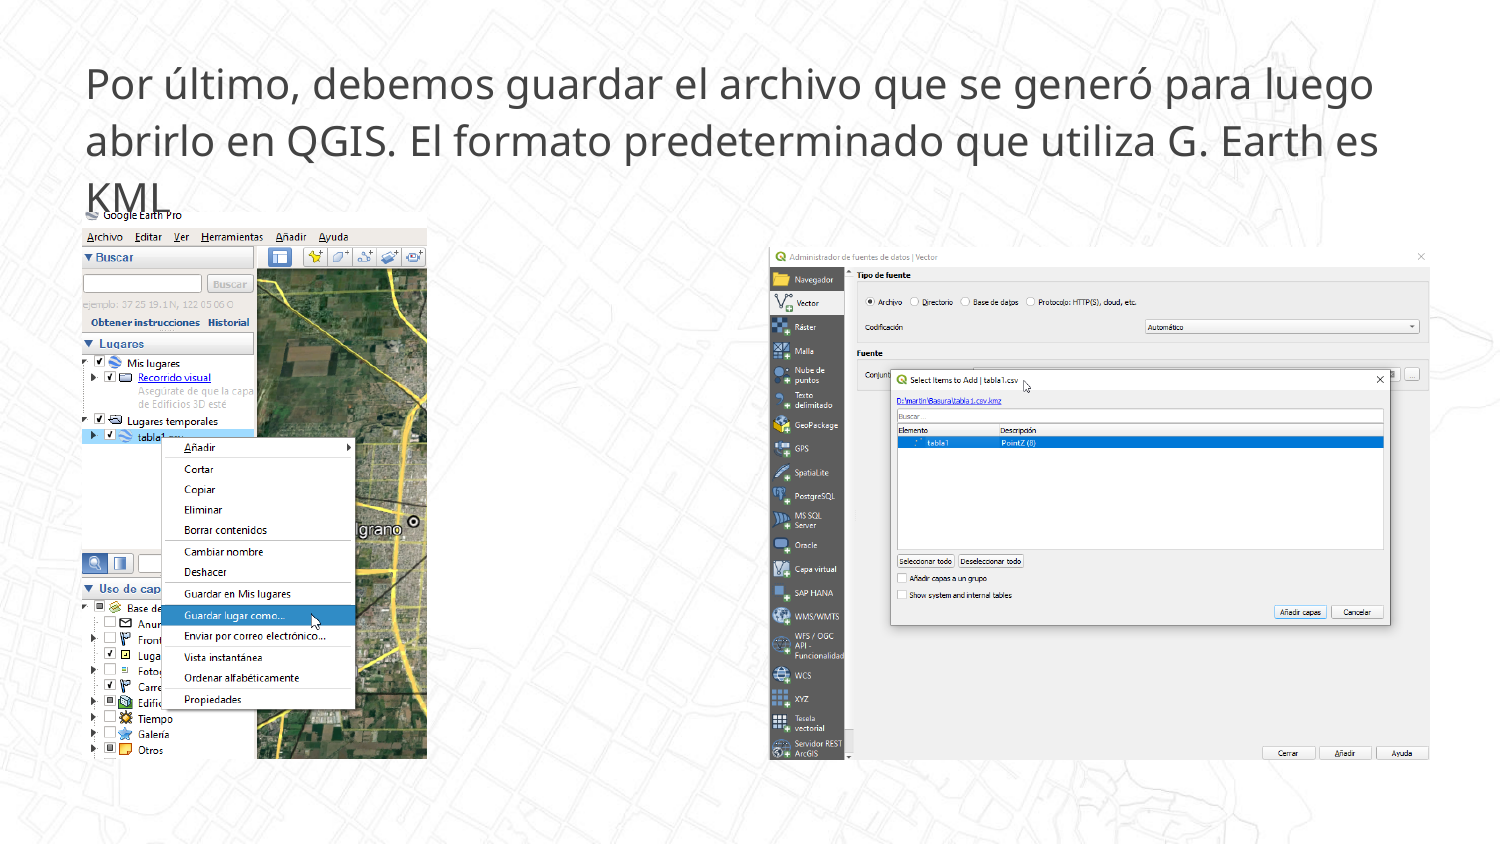

Por último, debemos guardar el archivo que se generó para luego abrirlo en QGIS. El formato predeterminado que utiliza G. Earth es KML